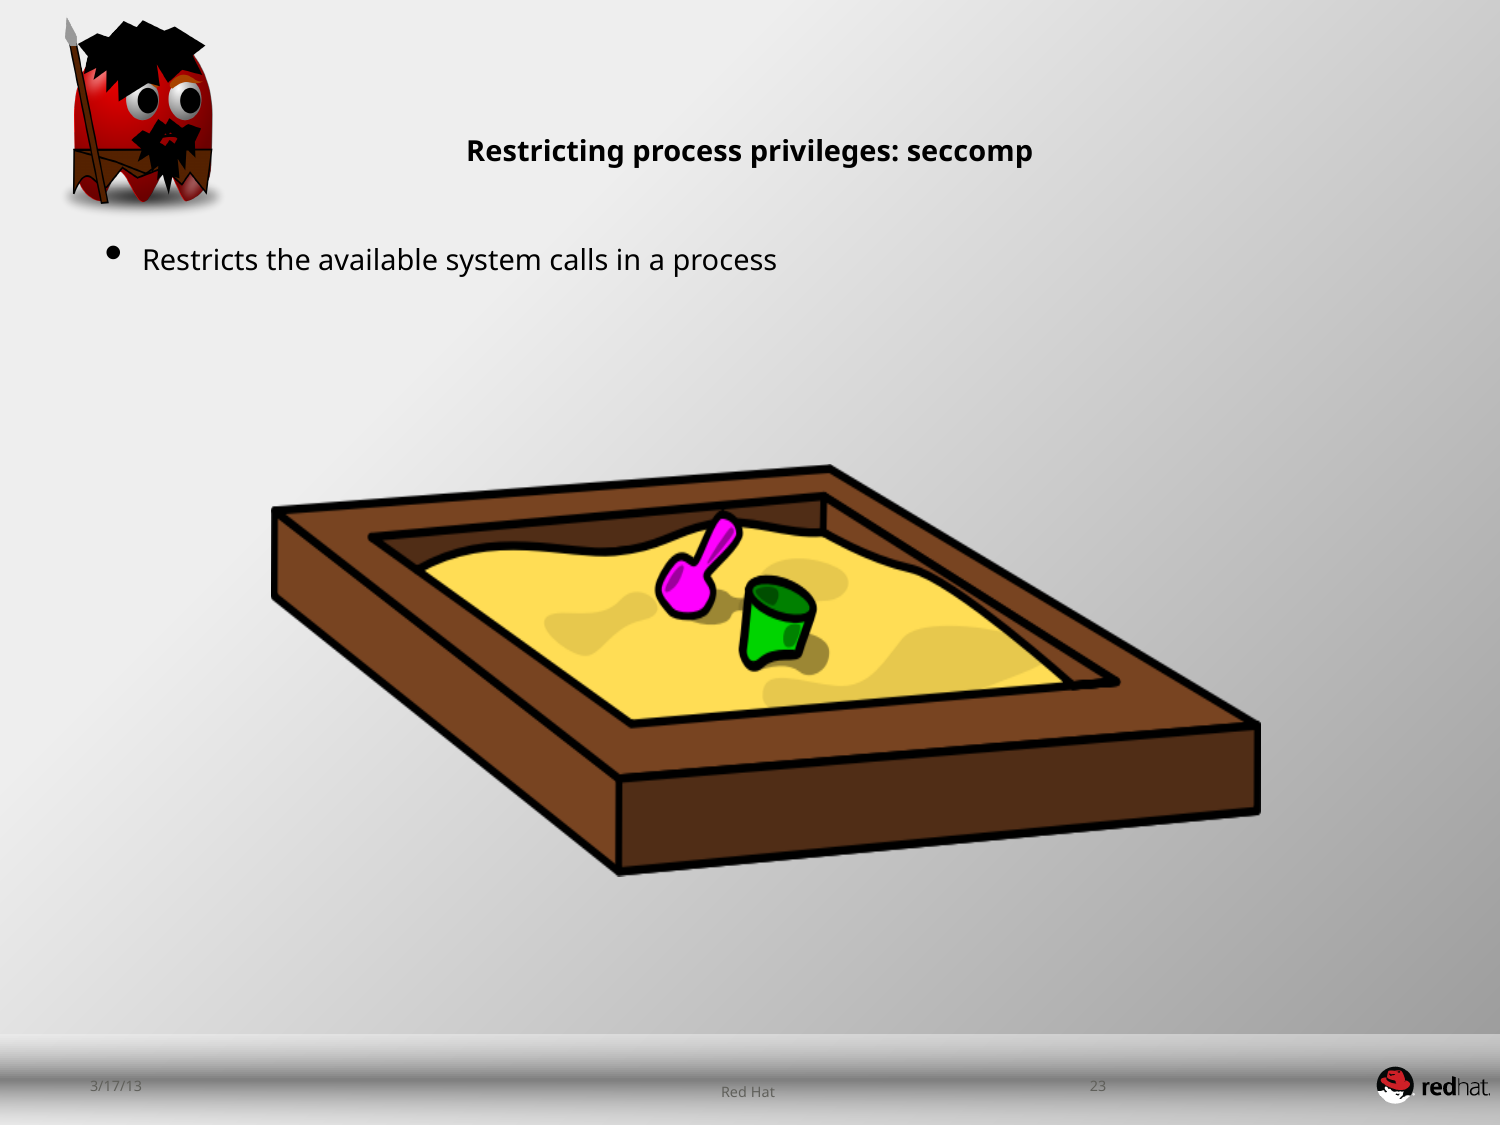

# Restricting process privileges: seccomp
Restricts the available system calls in a process
3/17/13
Red Hat